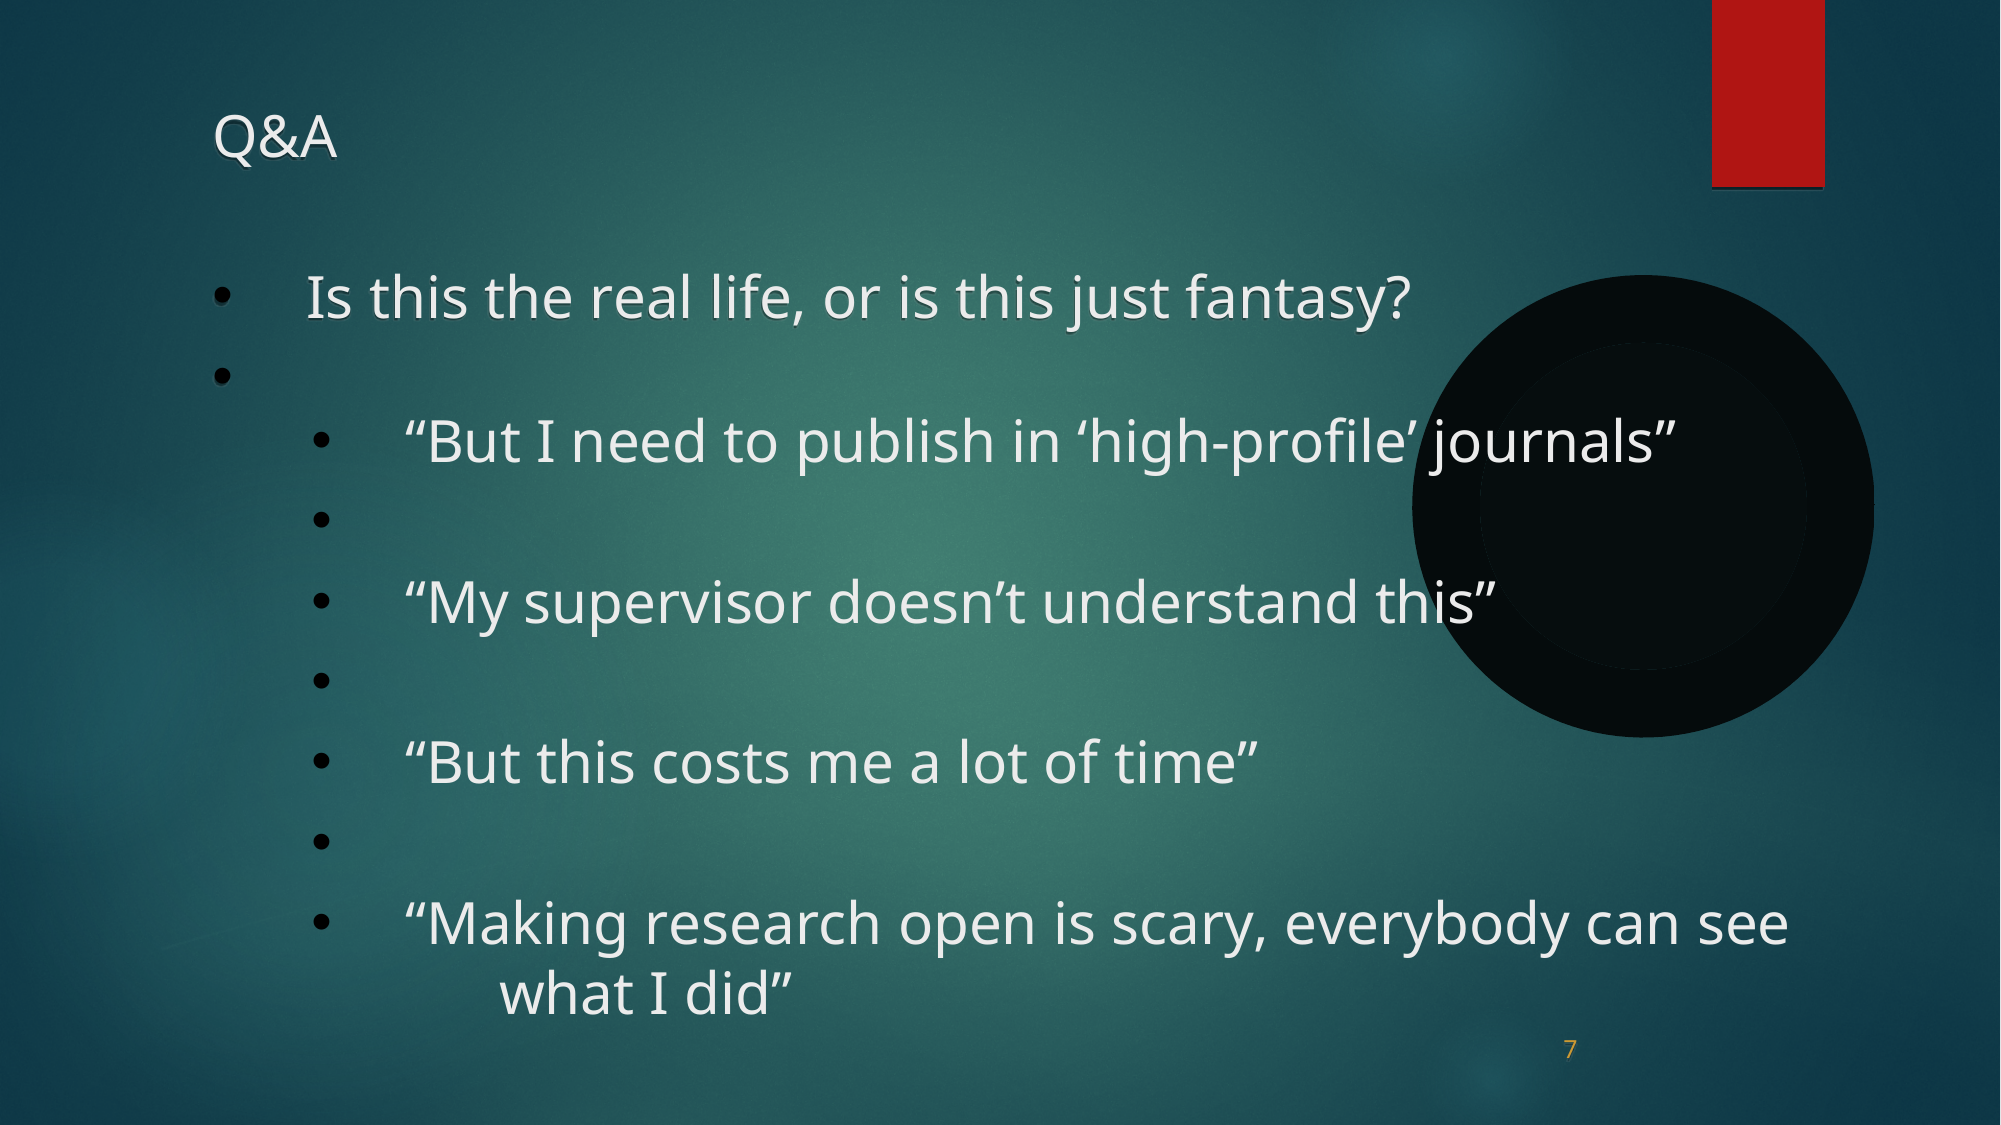

Q&A
Is this the real life, or is this just fantasy?
“But I need to publish in ‘high-profile’ journals”
“My supervisor doesn’t understand this”
“But this costs me a lot of time”
“Making research open is scary, everybody can see what I did”